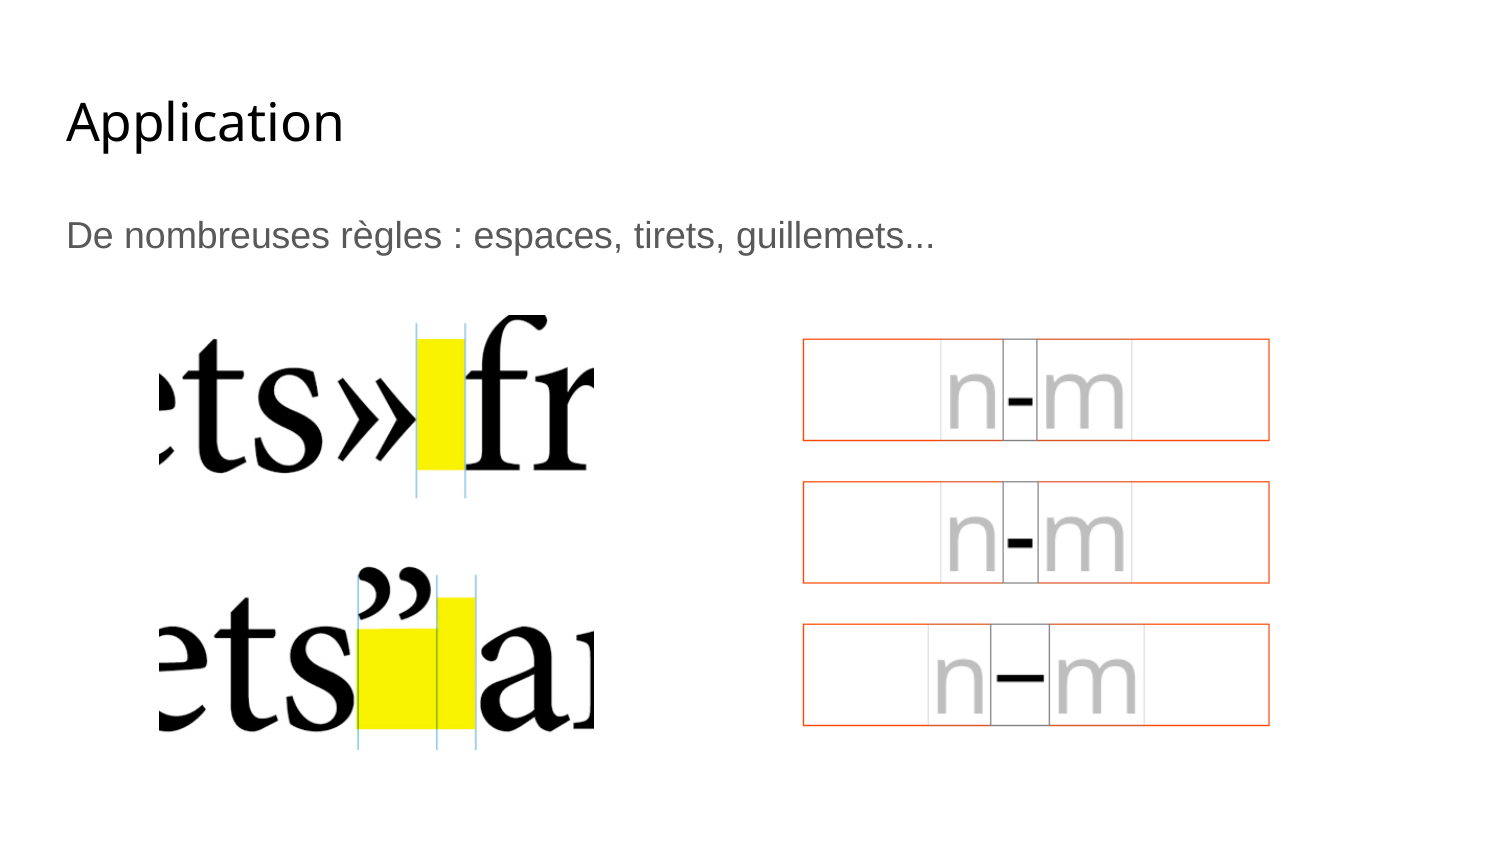

# Application
De nombreuses règles : espaces, tirets, guillemets...